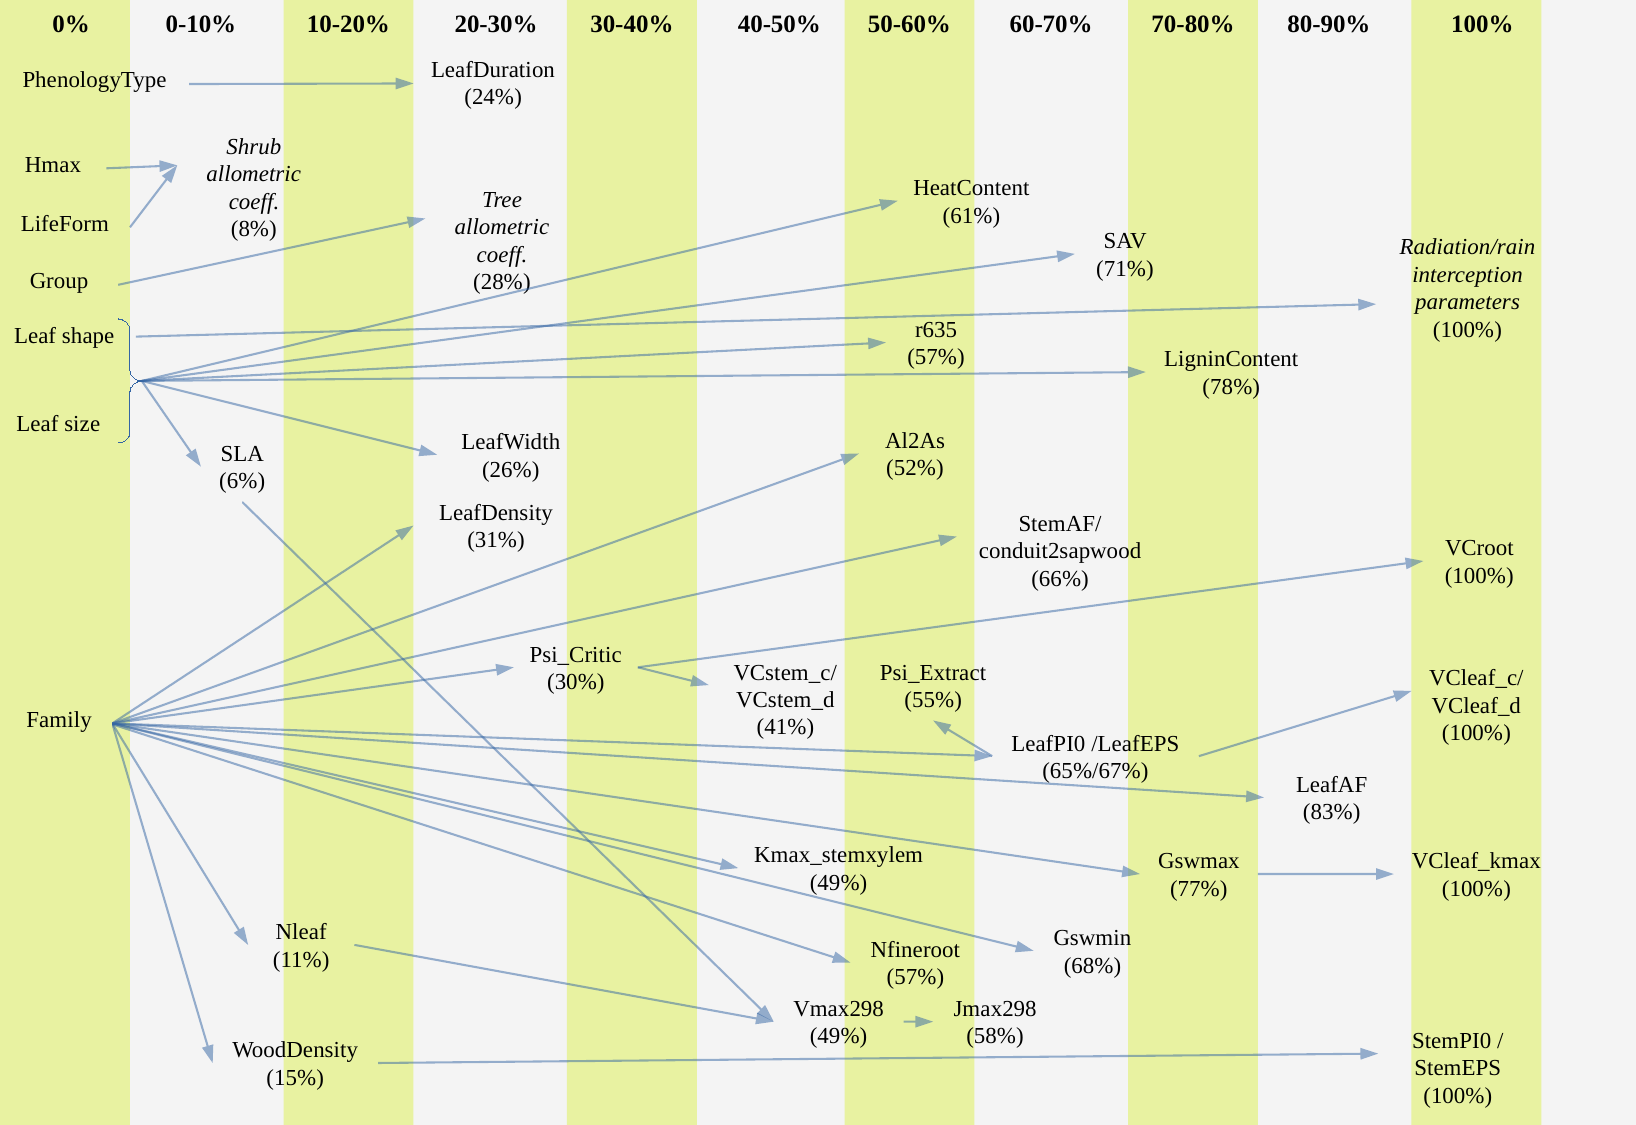

0%
0-10%
10-20%
20-30%
30-40%
40-50%
50-60%
60-70%
70-80%
80-90%
100%
LeafDuration
(24%)
PhenologyType
Shrub allometric coeff.
(8%)
Hmax
HeatContent
(61%)
Tree allometric coeff.
(28%)
LifeForm
SAV
(71%)
Radiation/rain interception parameters
(100%)
Group
r635
(57%)
Leaf shape
LigninContent
(78%)
Leaf size
Al2As
(52%)
LeafWidth
(26%)
SLA
(6%)
LeafDensity
(31%)
StemAF/conduit2sapwood
(66%)
VCroot
(100%)
Psi_Critic
(30%)
VCstem_c/VCstem_d
(41%)
Psi_Extract
(55%)
VCleaf_c/VCleaf_d
(100%)
Family
LeafPI0 /LeafEPS
(65%/67%)
LeafAF
(83%)
Kmax_stemxylem
(49%)
Gswmax
(77%)
VCleaf_kmax
(100%)
Nleaf
(11%)
Gswmin
(68%)
Nfineroot (57%)
Vmax298
(49%)
Jmax298
(58%)
StemPI0 / StemEPS
(100%)
WoodDensity
(15%)